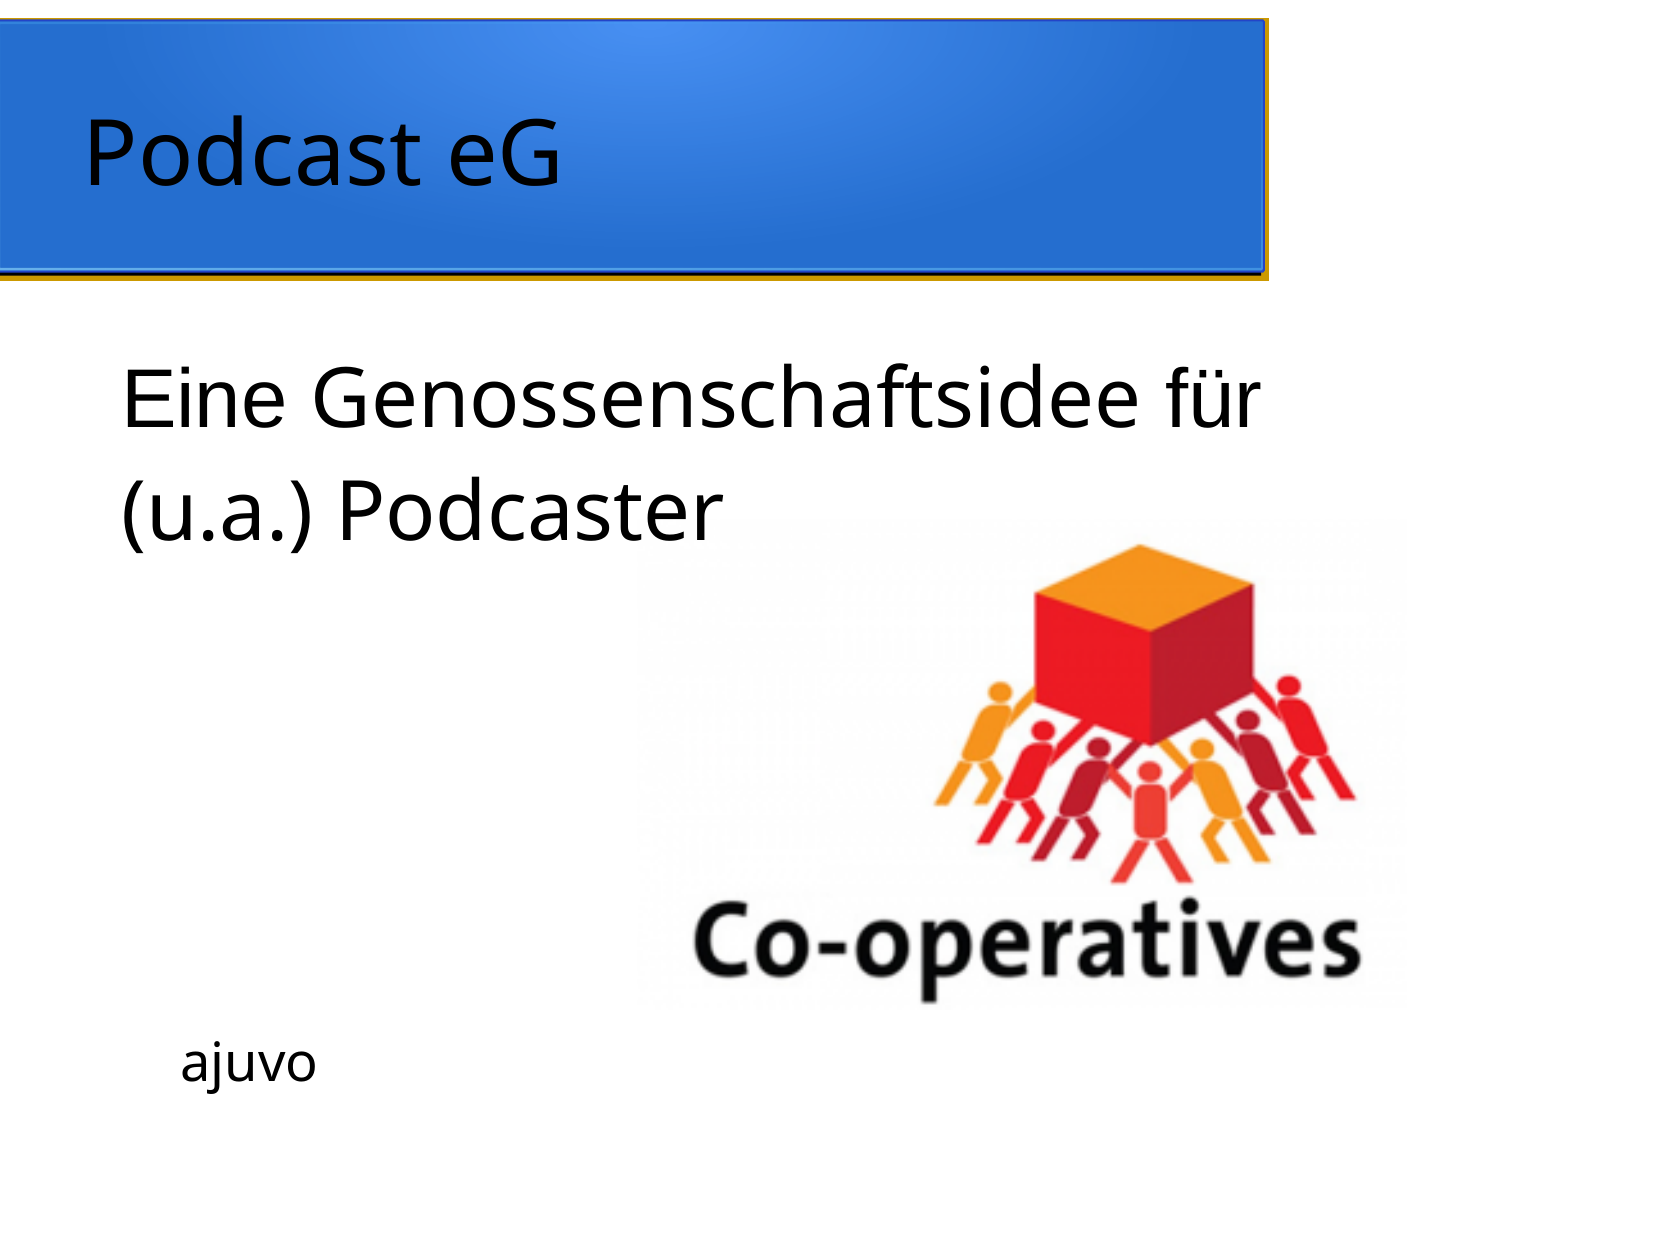

# Podcast eG
Eine Genossenschaftsidee für
(u.a.) Podcaster
ajuvo